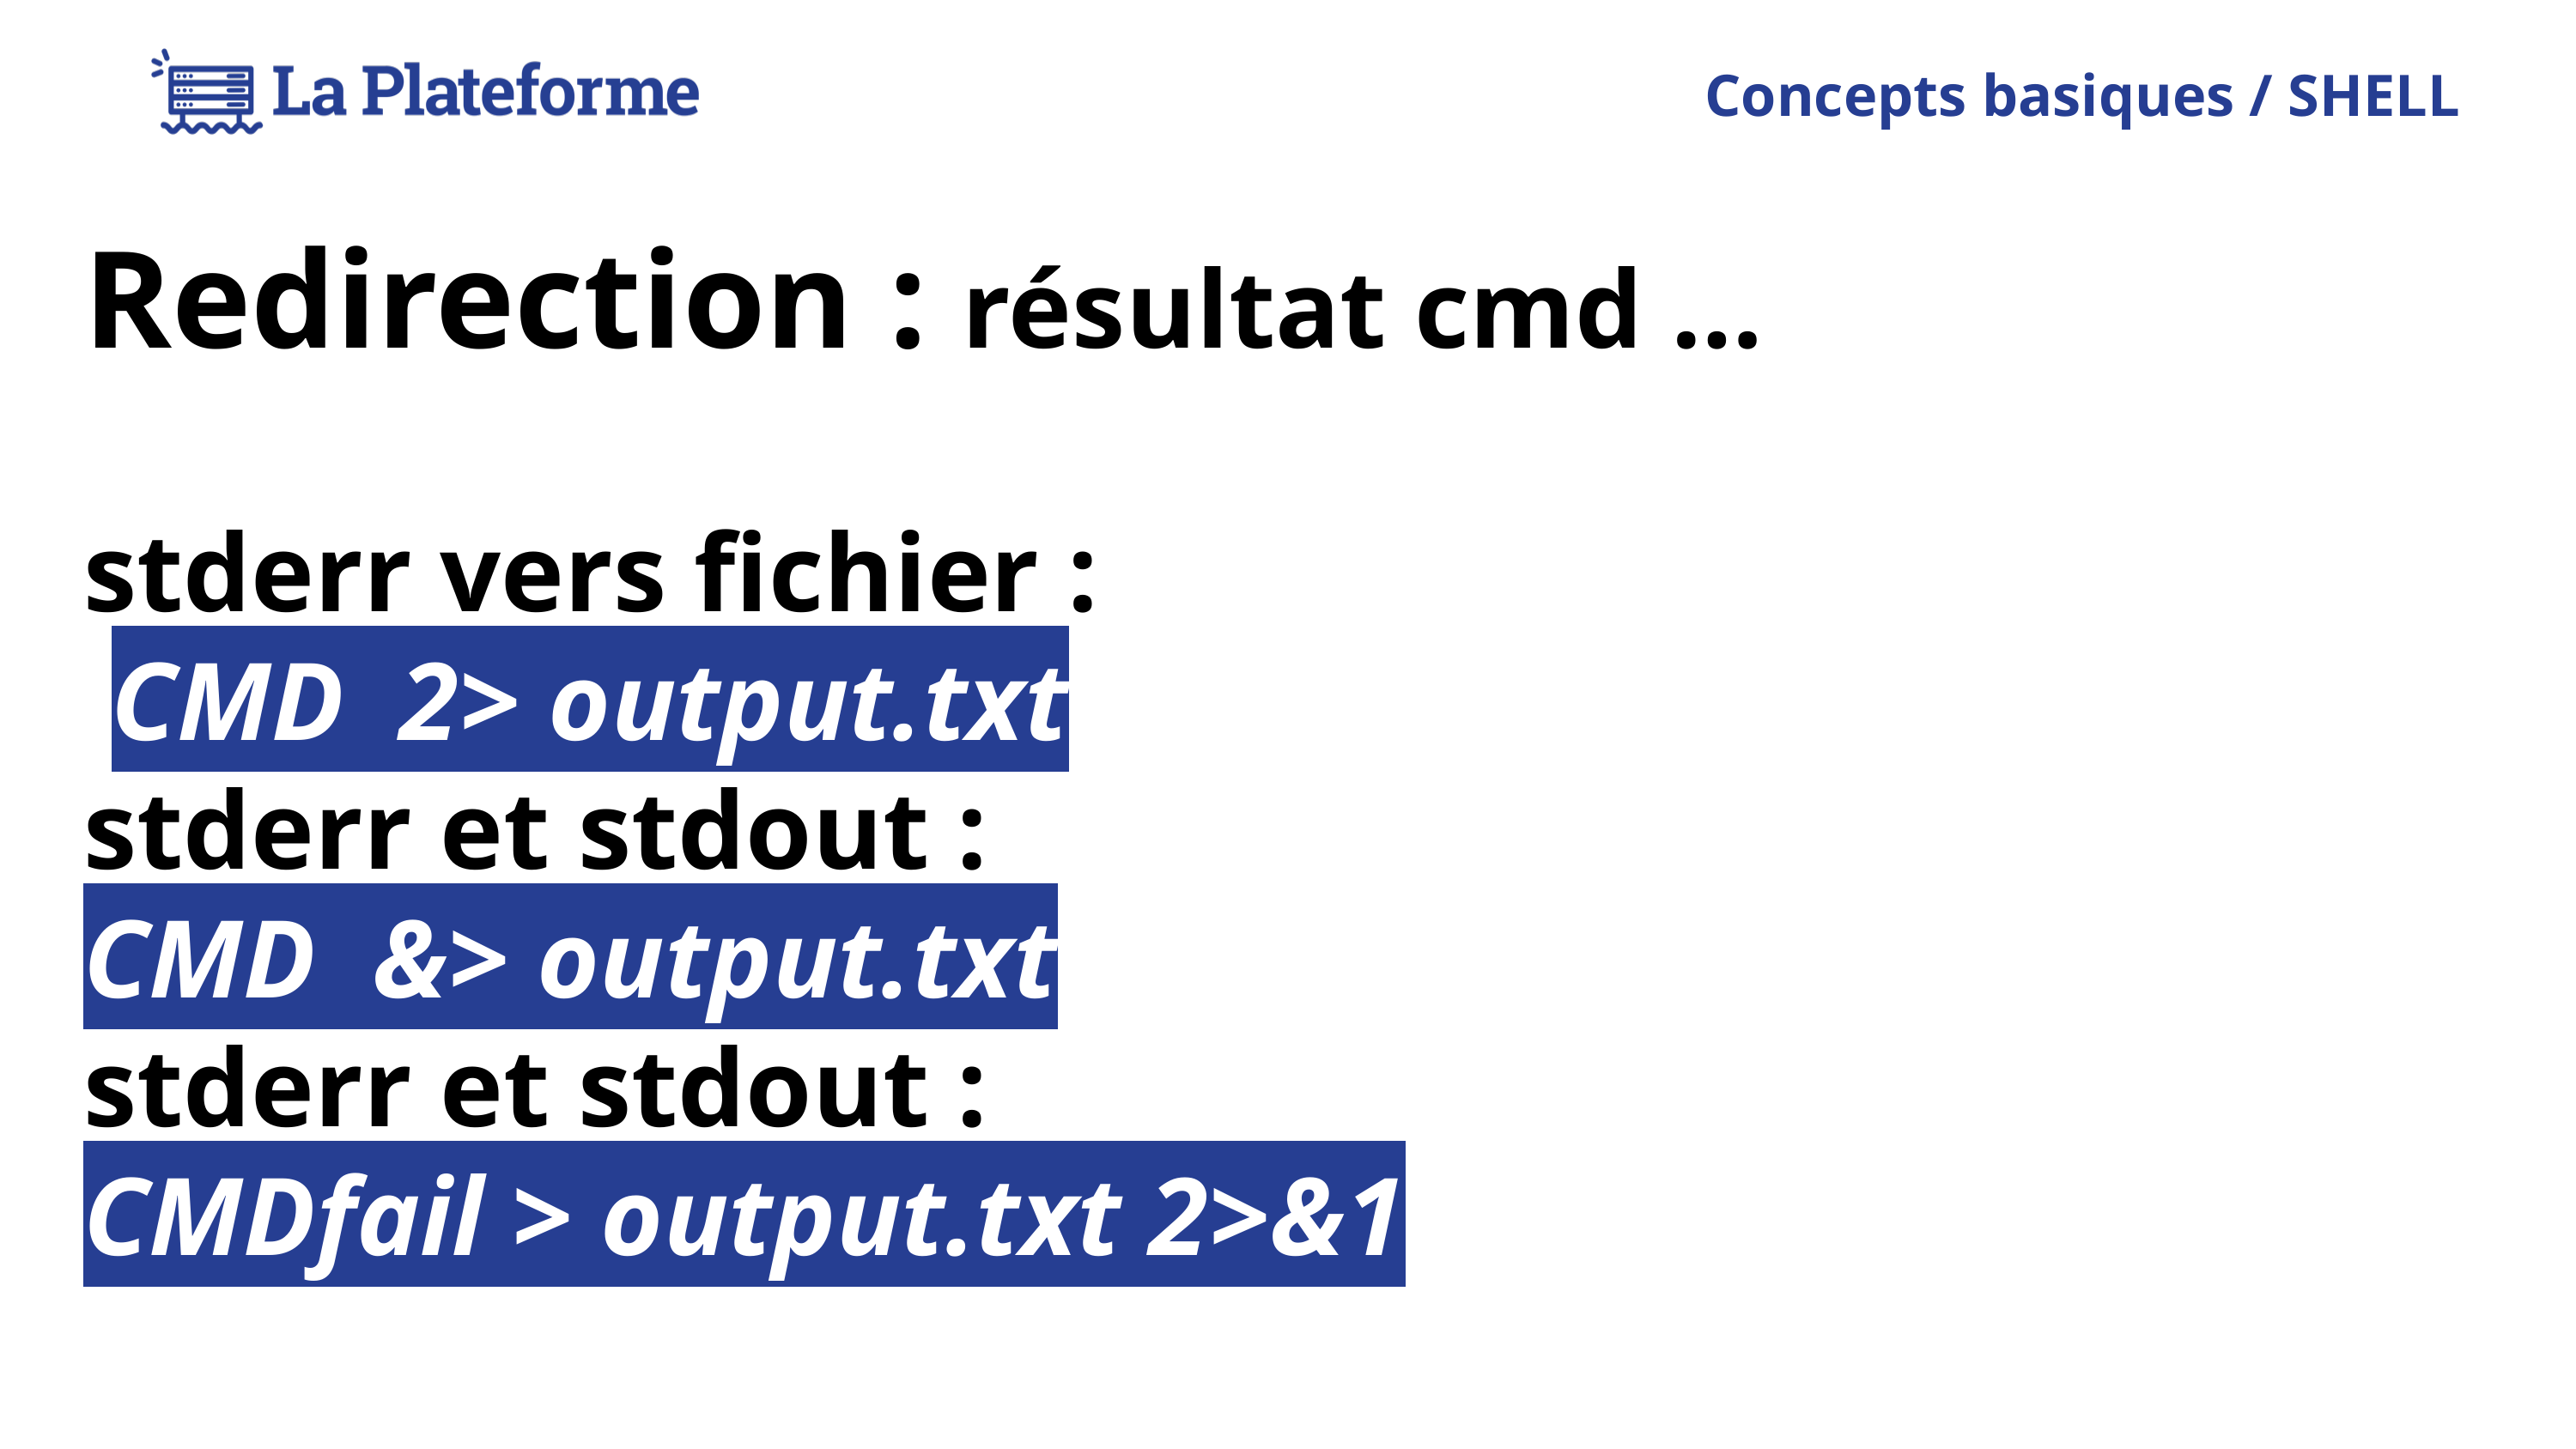

Concepts basiques / SHELL
Redirection : résultat cmd …
stderr vers fichier :
 CMD 2> output.txt
stderr et stdout :
CMD &> output.txt
stderr et stdout :
CMDfail > output.txt 2>&1